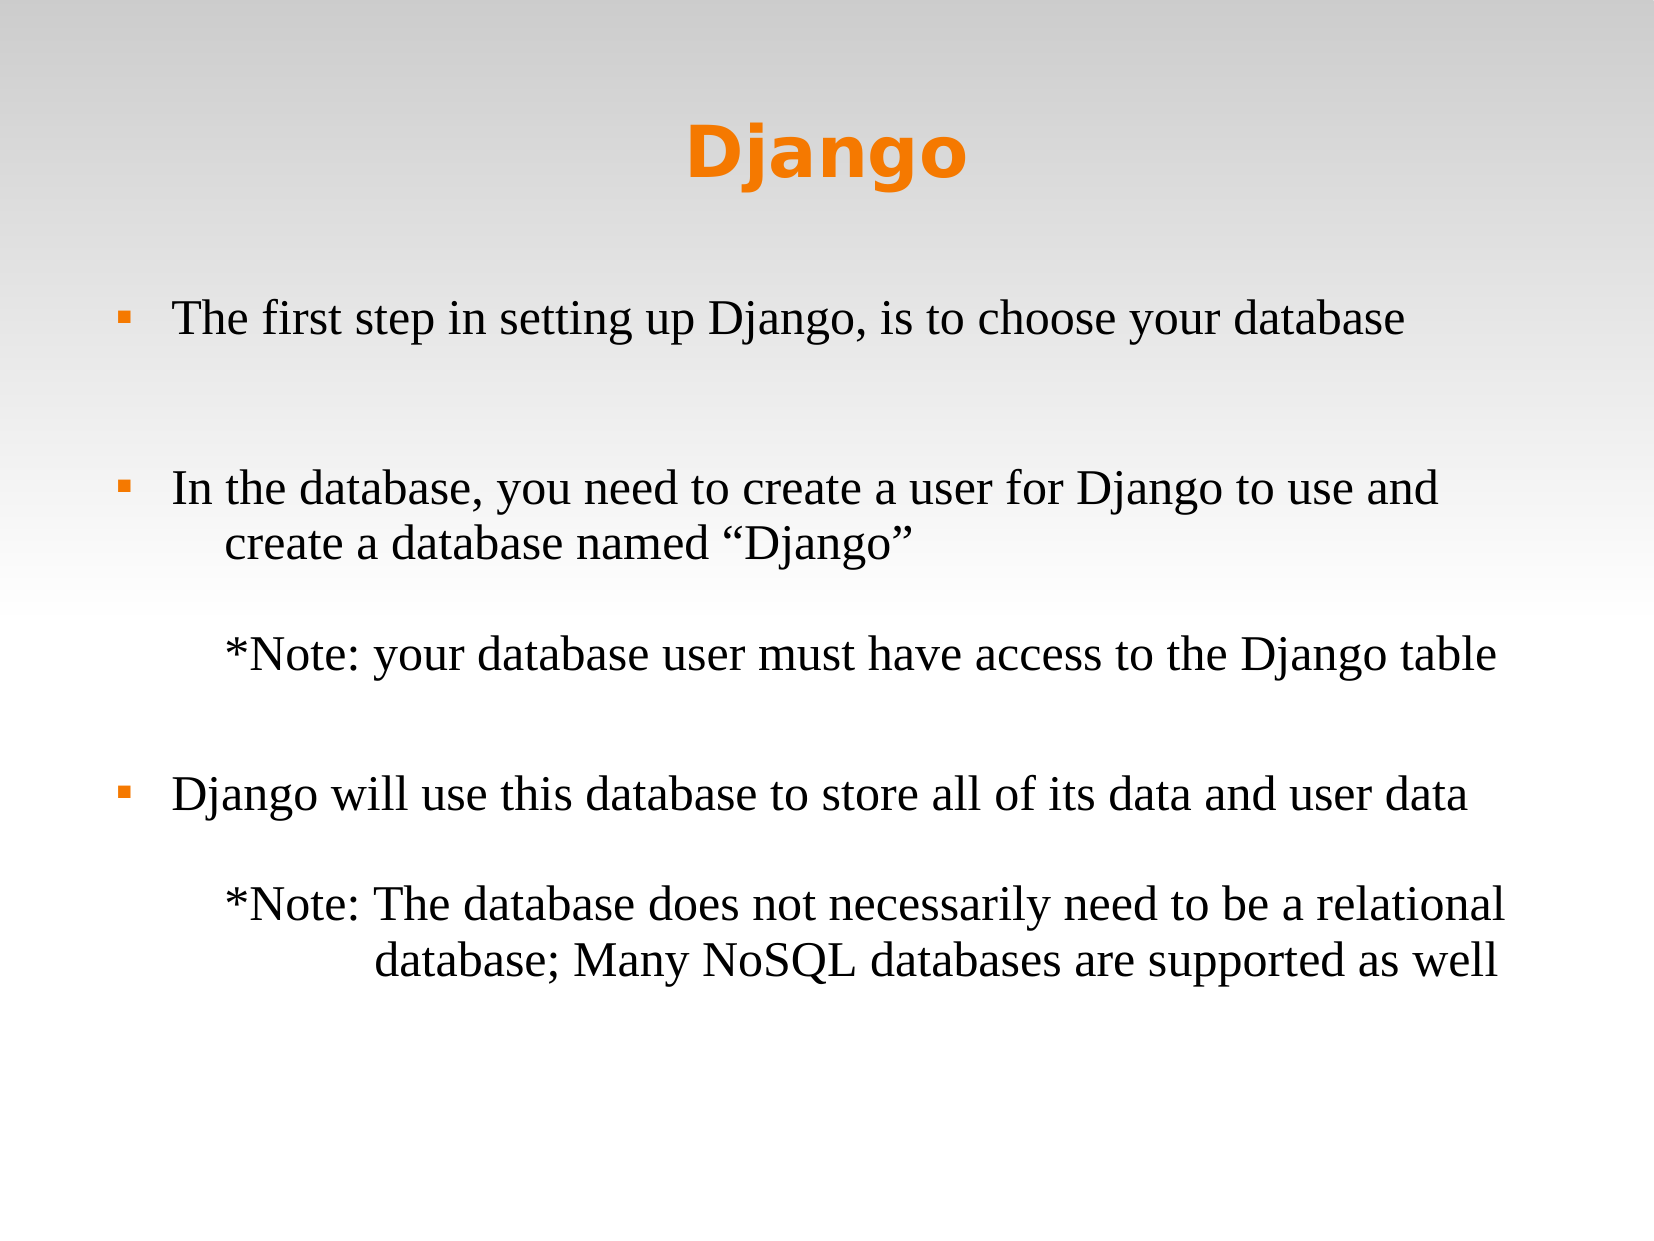

# Django
The first step in setting up Django, is to choose your database
In the database, you need to create a user for Django to use and create a database named “Django”
*Note: your database user must have access to the Django table
Django will use this database to store all of its data and user data
*Note: The database does not necessarily need to be a relational 		database; Many NoSQL databases are supported as well